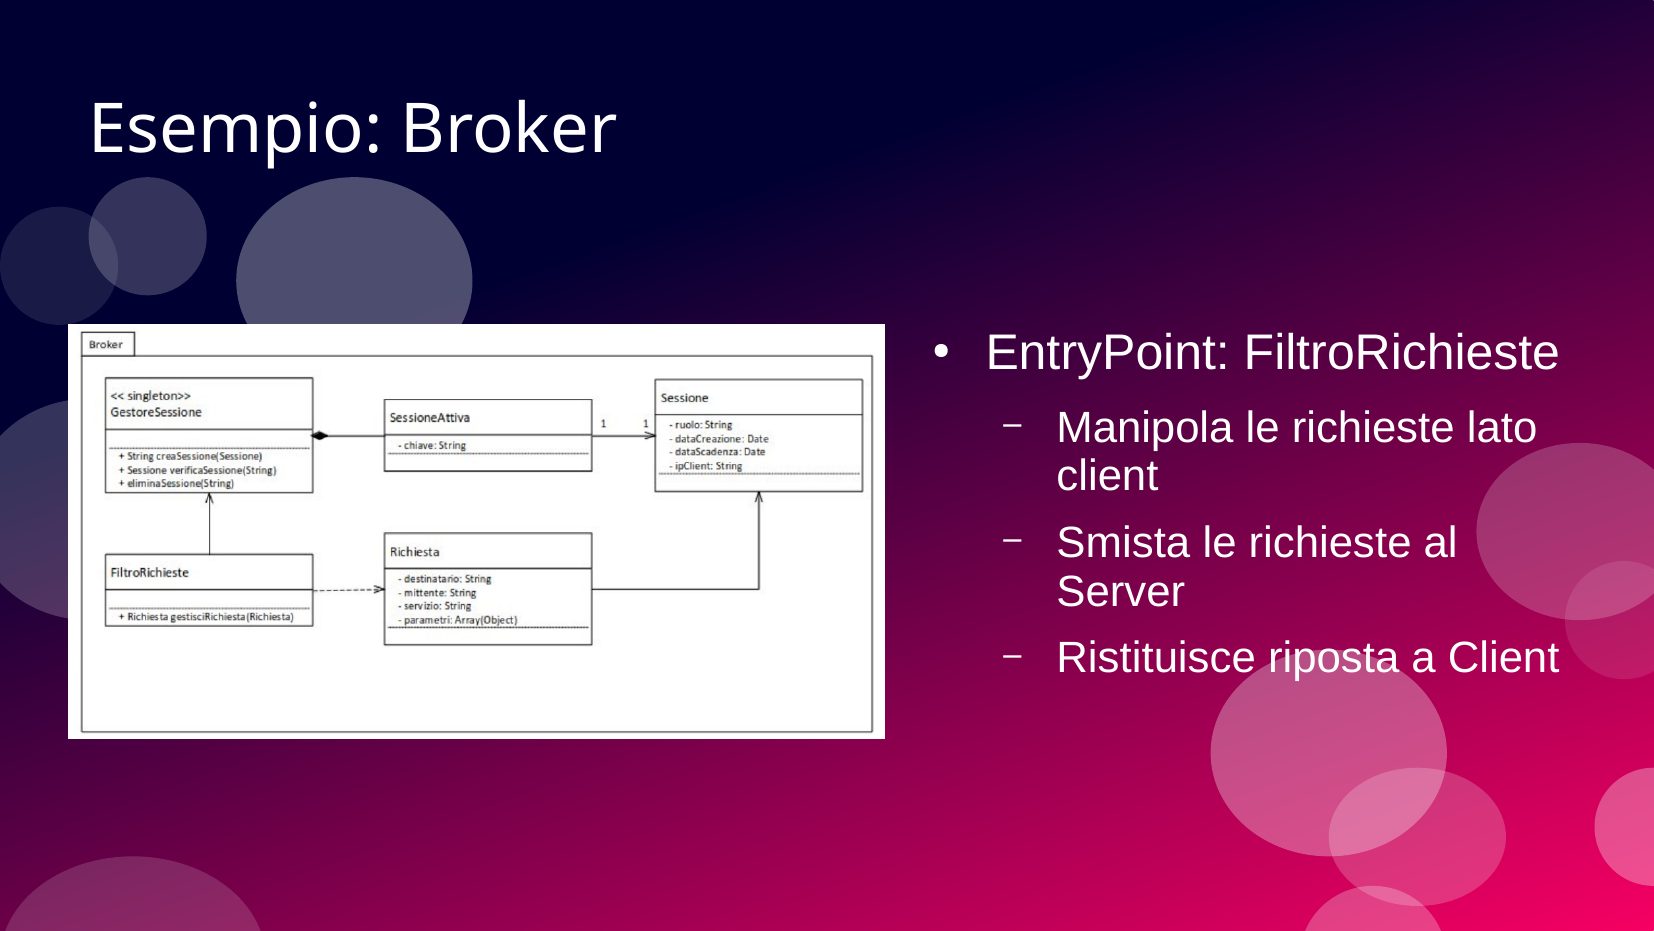

# Esempio: Broker
EntryPoint: FiltroRichieste
Manipola le richieste lato client
Smista le richieste al Server
Ristituisce riposta a Client